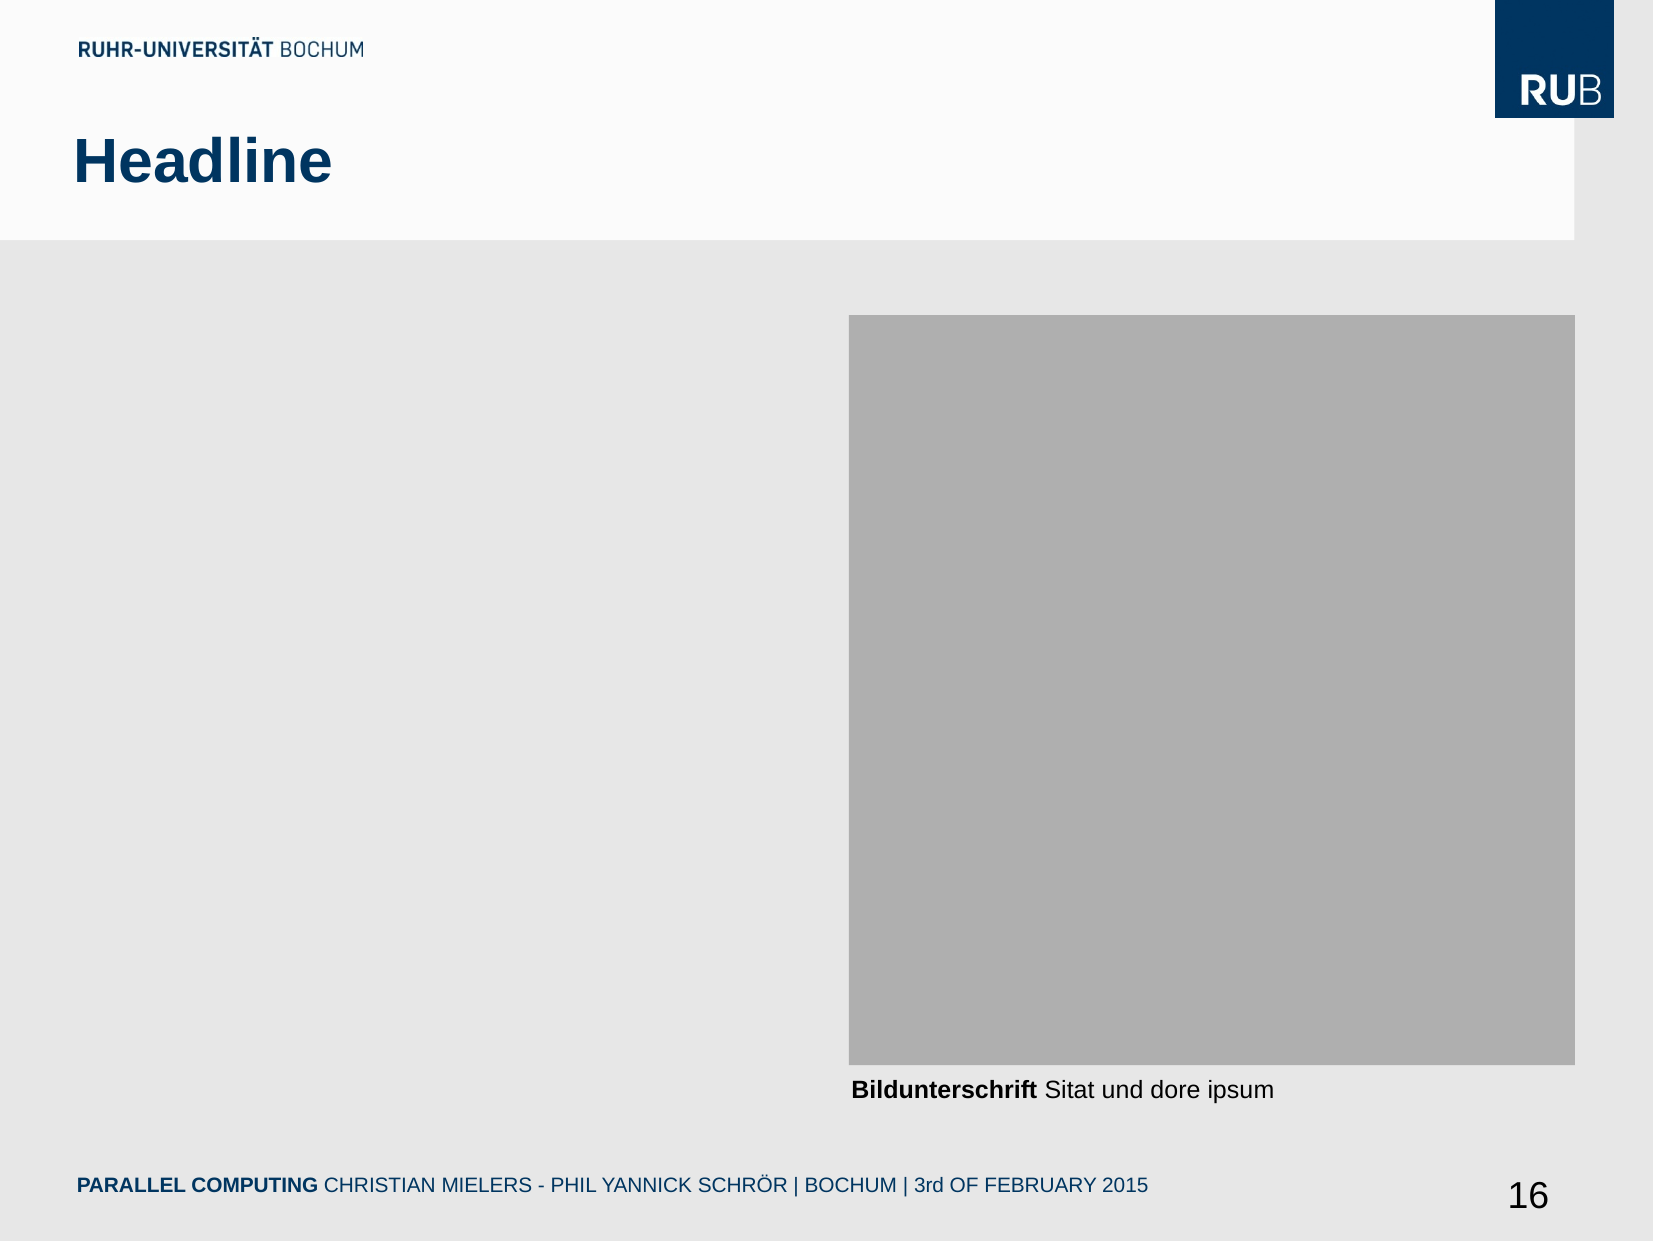

Headline
#
Bildunterschrift Sitat und dore ipsum
PARALLEL COMPUTING CHRISTIAN MIELERS - PHIL YANNICK SCHRÖR | BOCHUM | 3rd OF FEBRUARY 2015